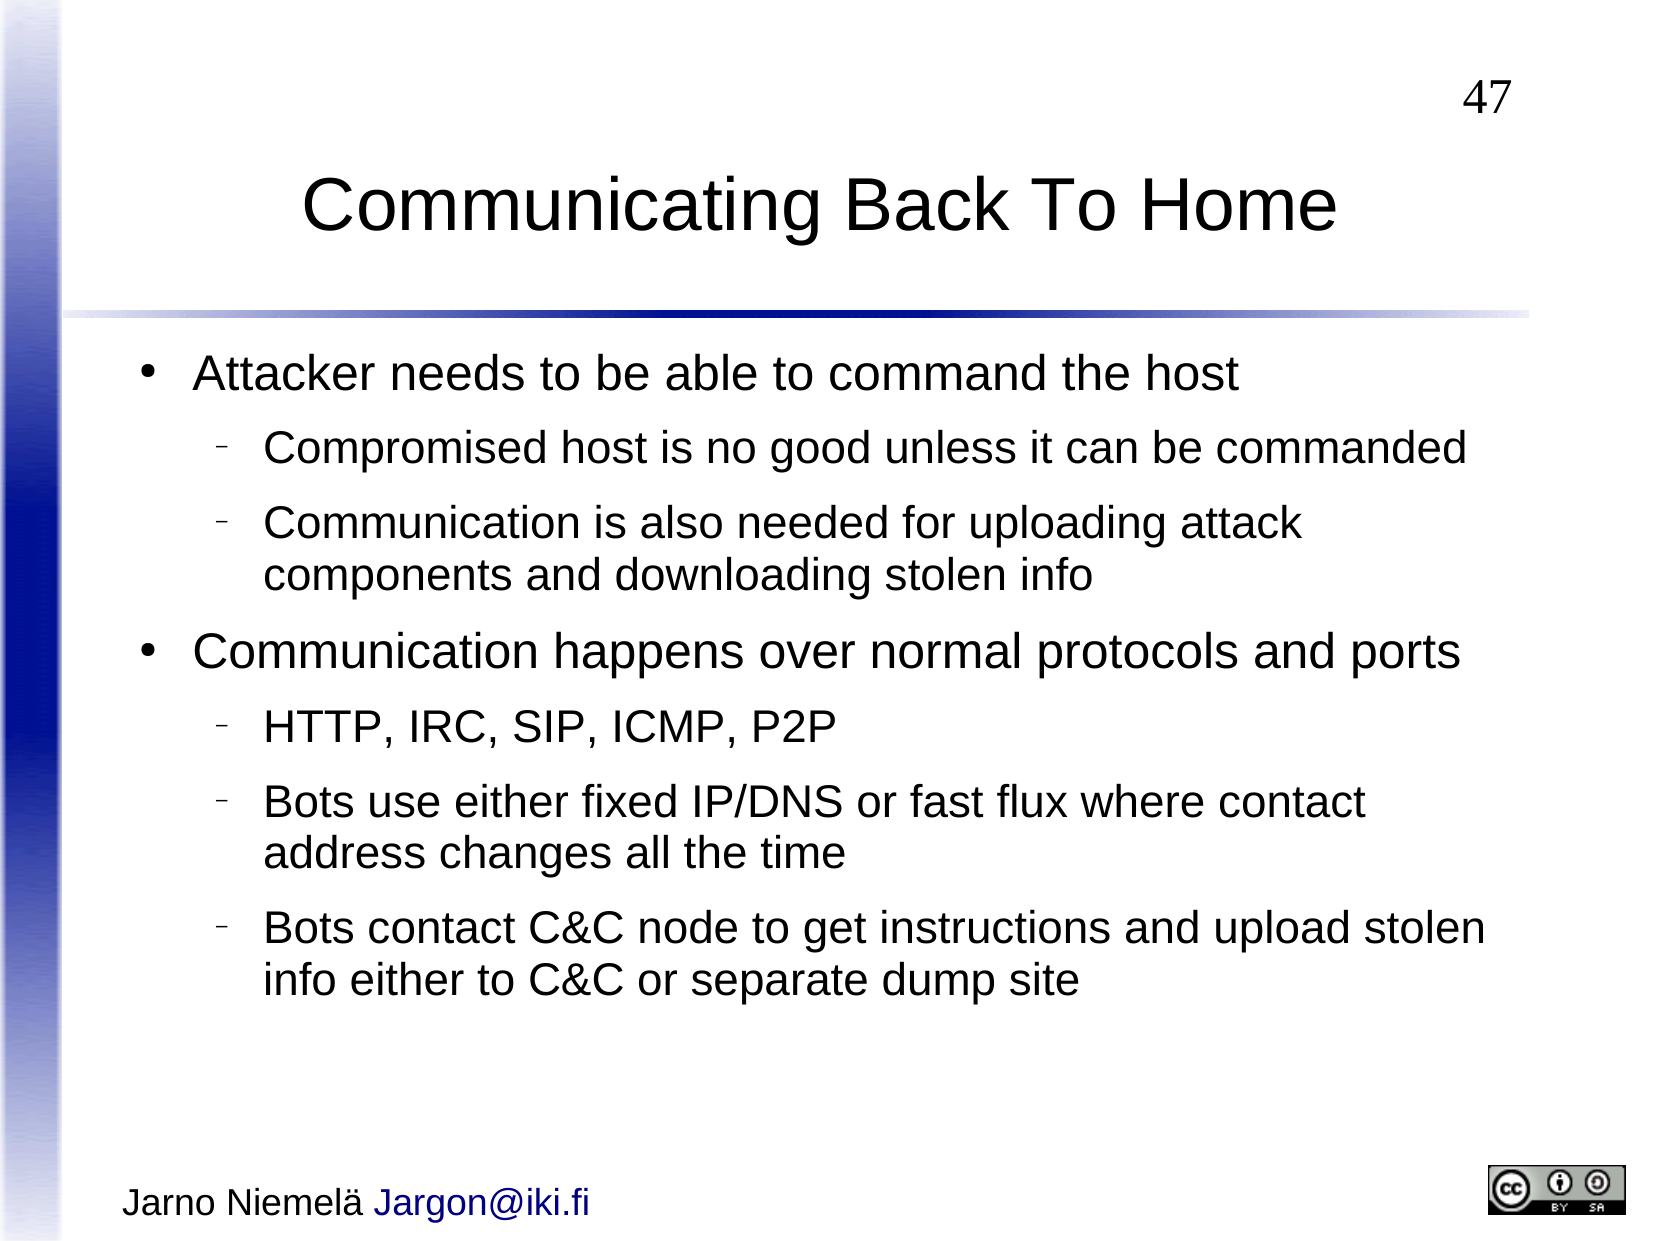

# Communicating Back To Home
Attacker needs to be able to command the host
Compromised host is no good unless it can be commanded
Communication is also needed for uploading attack components and downloading stolen info
Communication happens over normal protocols and ports
HTTP, IRC, SIP, ICMP, P2P
Bots use either fixed IP/DNS or fast flux where contact address changes all the time
Bots contact C&C node to get instructions and upload stolen info either to C&C or separate dump site